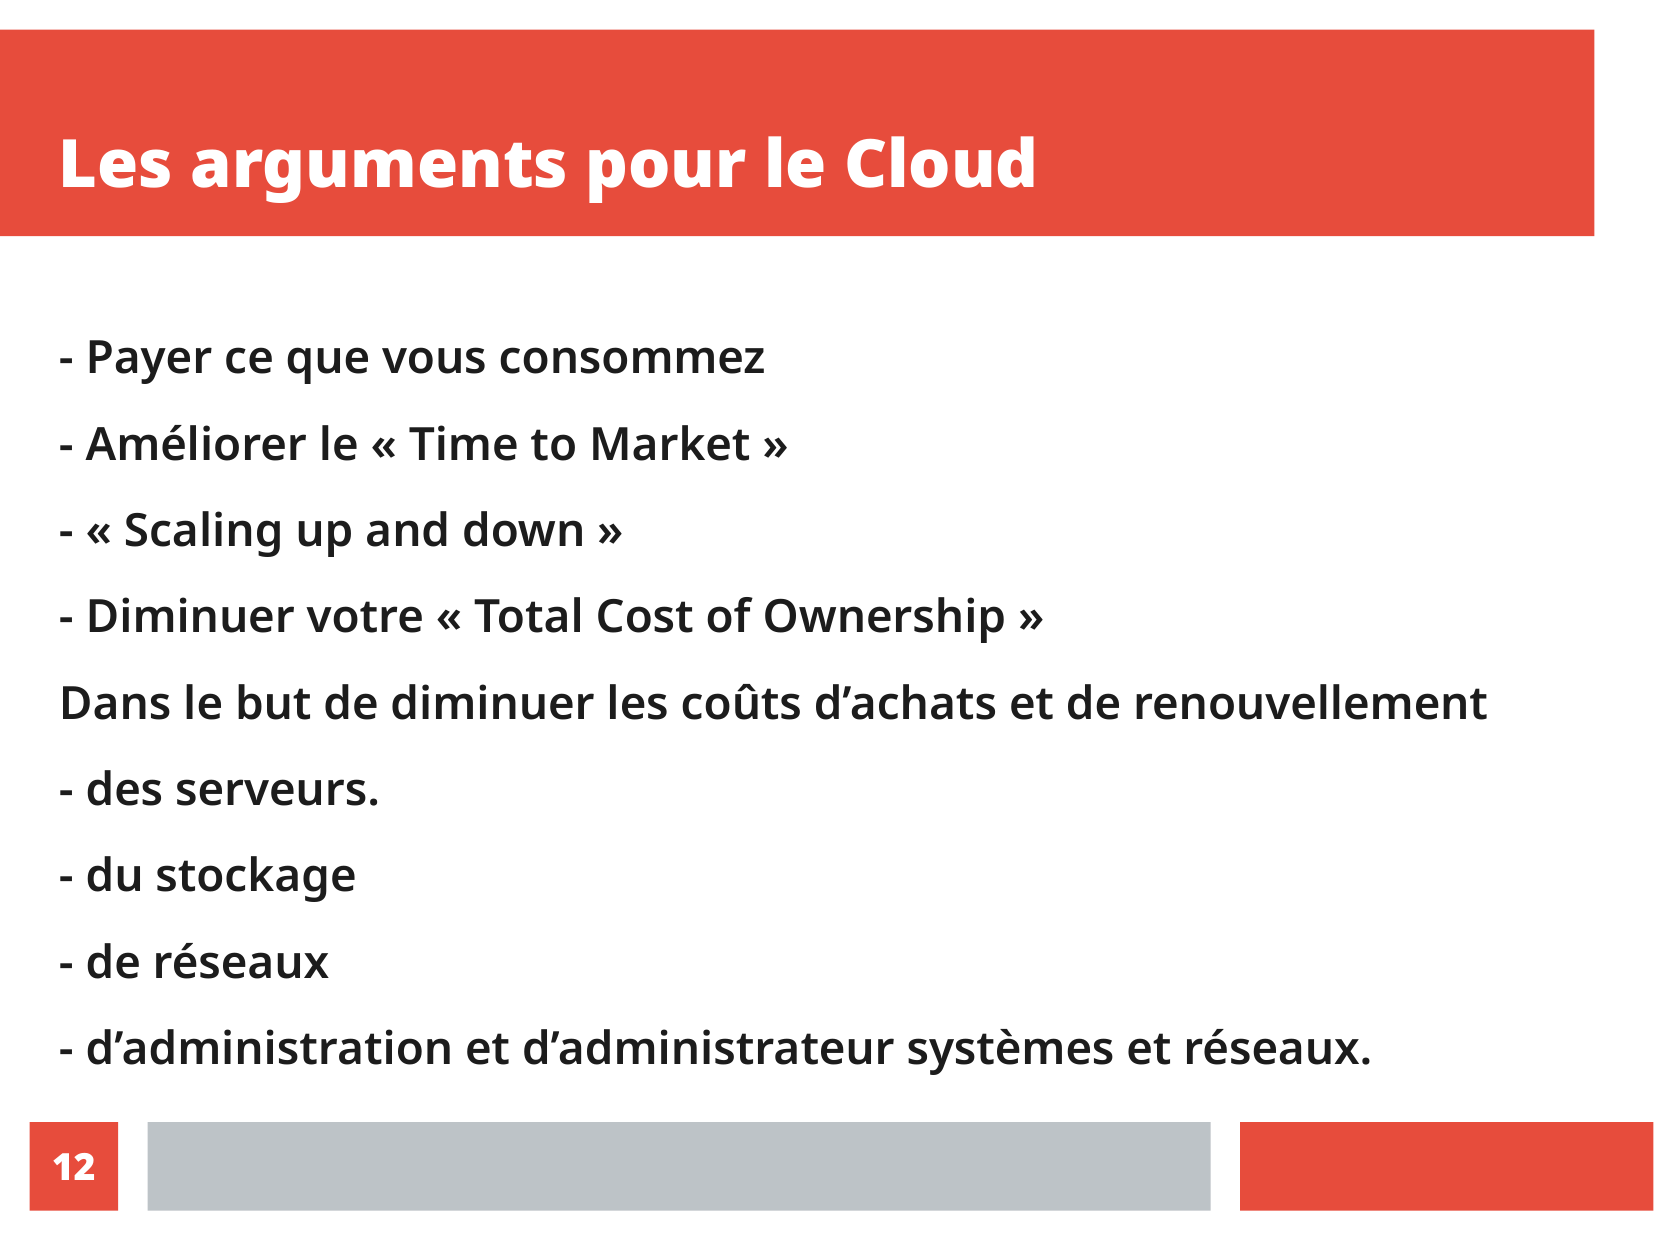

# Les arguments pour le Cloud
- Payer ce que vous consommez
- Améliorer le « Time to Market »
- « Scaling up and down »
- Diminuer votre « Total Cost of Ownership »
Dans le but de diminuer les coûts d’achats et de renouvellement
- des serveurs.
- du stockage
- de réseaux
- d’administration et d’administrateur systèmes et réseaux.
12